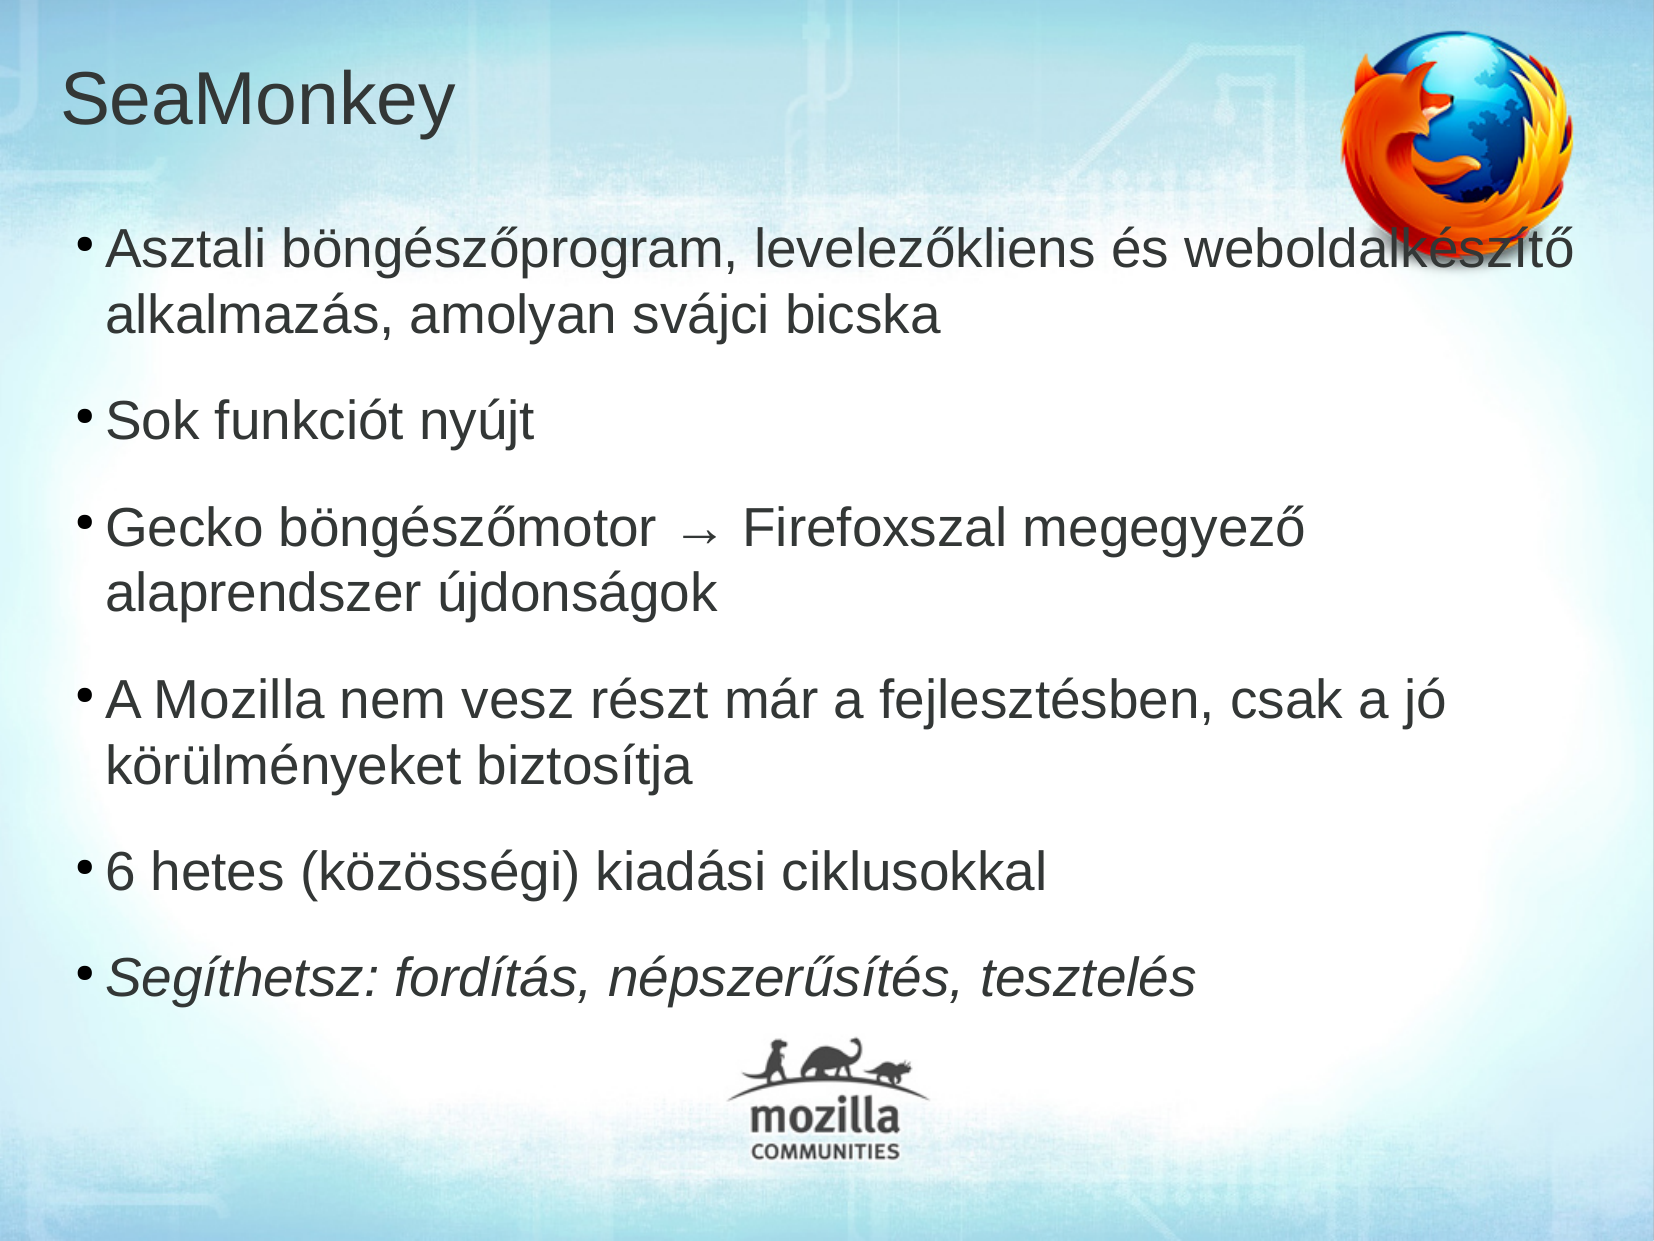

# SeaMonkey
Asztali böngészőprogram, levelezőkliens és weboldalkészítő alkalmazás, amolyan svájci bicska
Sok funkciót nyújt
Gecko böngészőmotor → Firefoxszal megegyező alaprendszer újdonságok
A Mozilla nem vesz részt már a fejlesztésben, csak a jó körülményeket biztosítja
6 hetes (közösségi) kiadási ciklusokkal
Segíthetsz: fordítás, népszerűsítés, tesztelés